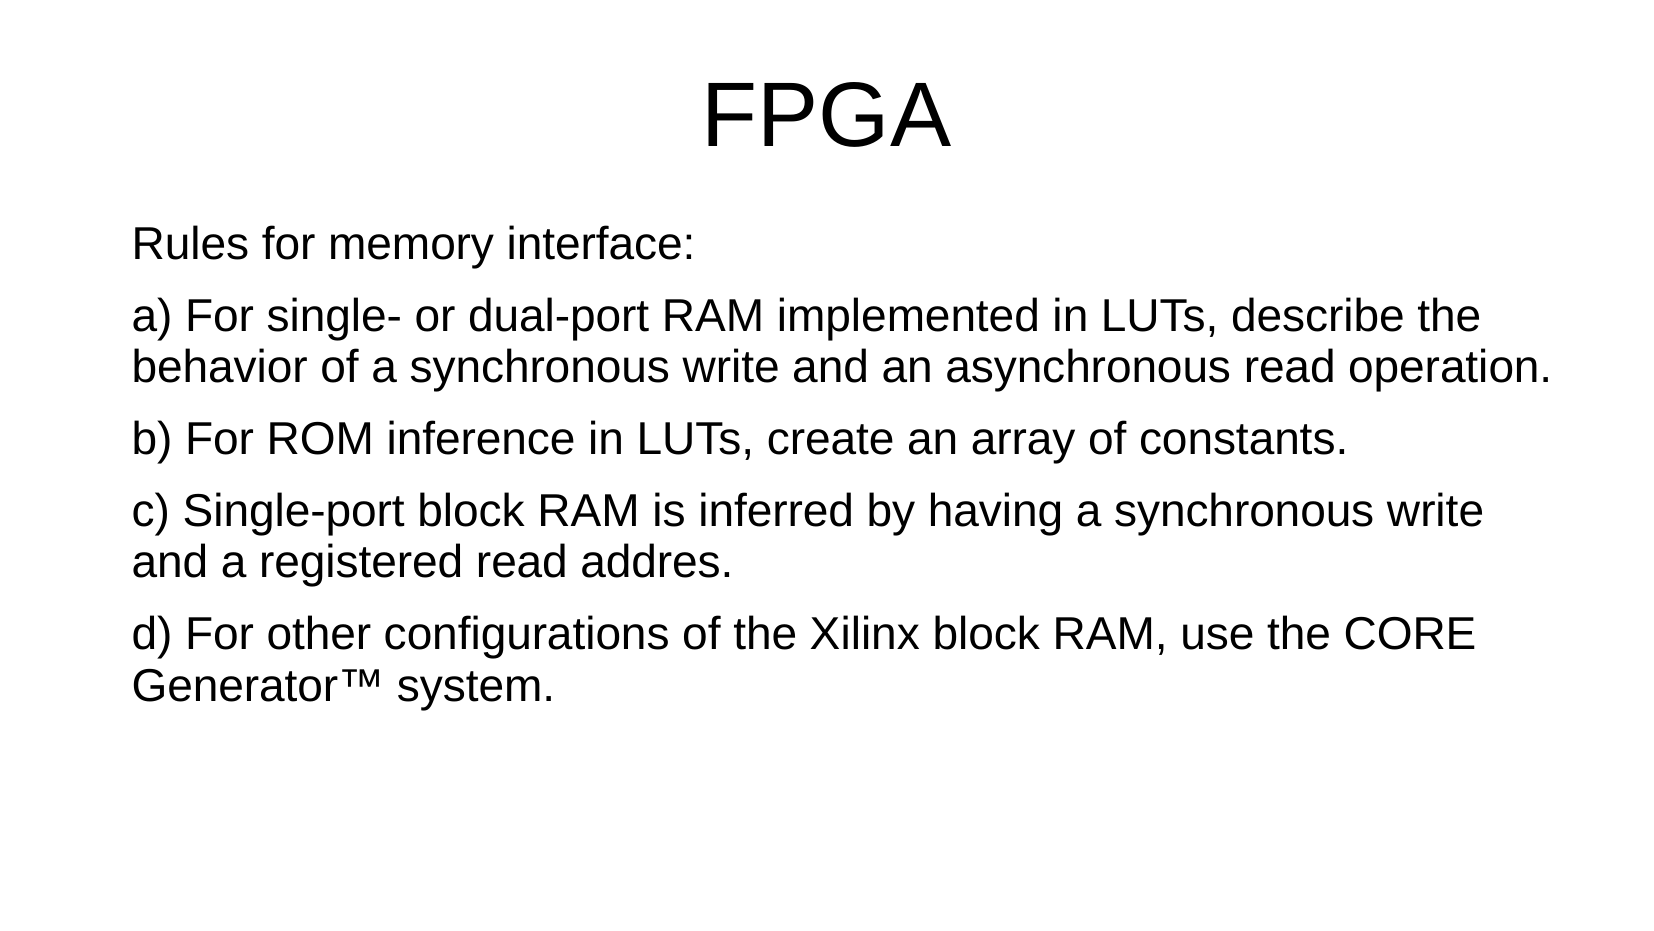

# FPGA
Rules for memory interface:
a) For single- or dual-port RAM implemented in LUTs, describe the behavior of a synchronous write and an asynchronous read operation.
b) For ROM inference in LUTs, create an array of constants.
c) Single-port block RAM is inferred by having a synchronous write and a registered read addres.
d) For other configurations of the Xilinx block RAM, use the CORE Generator™ system.